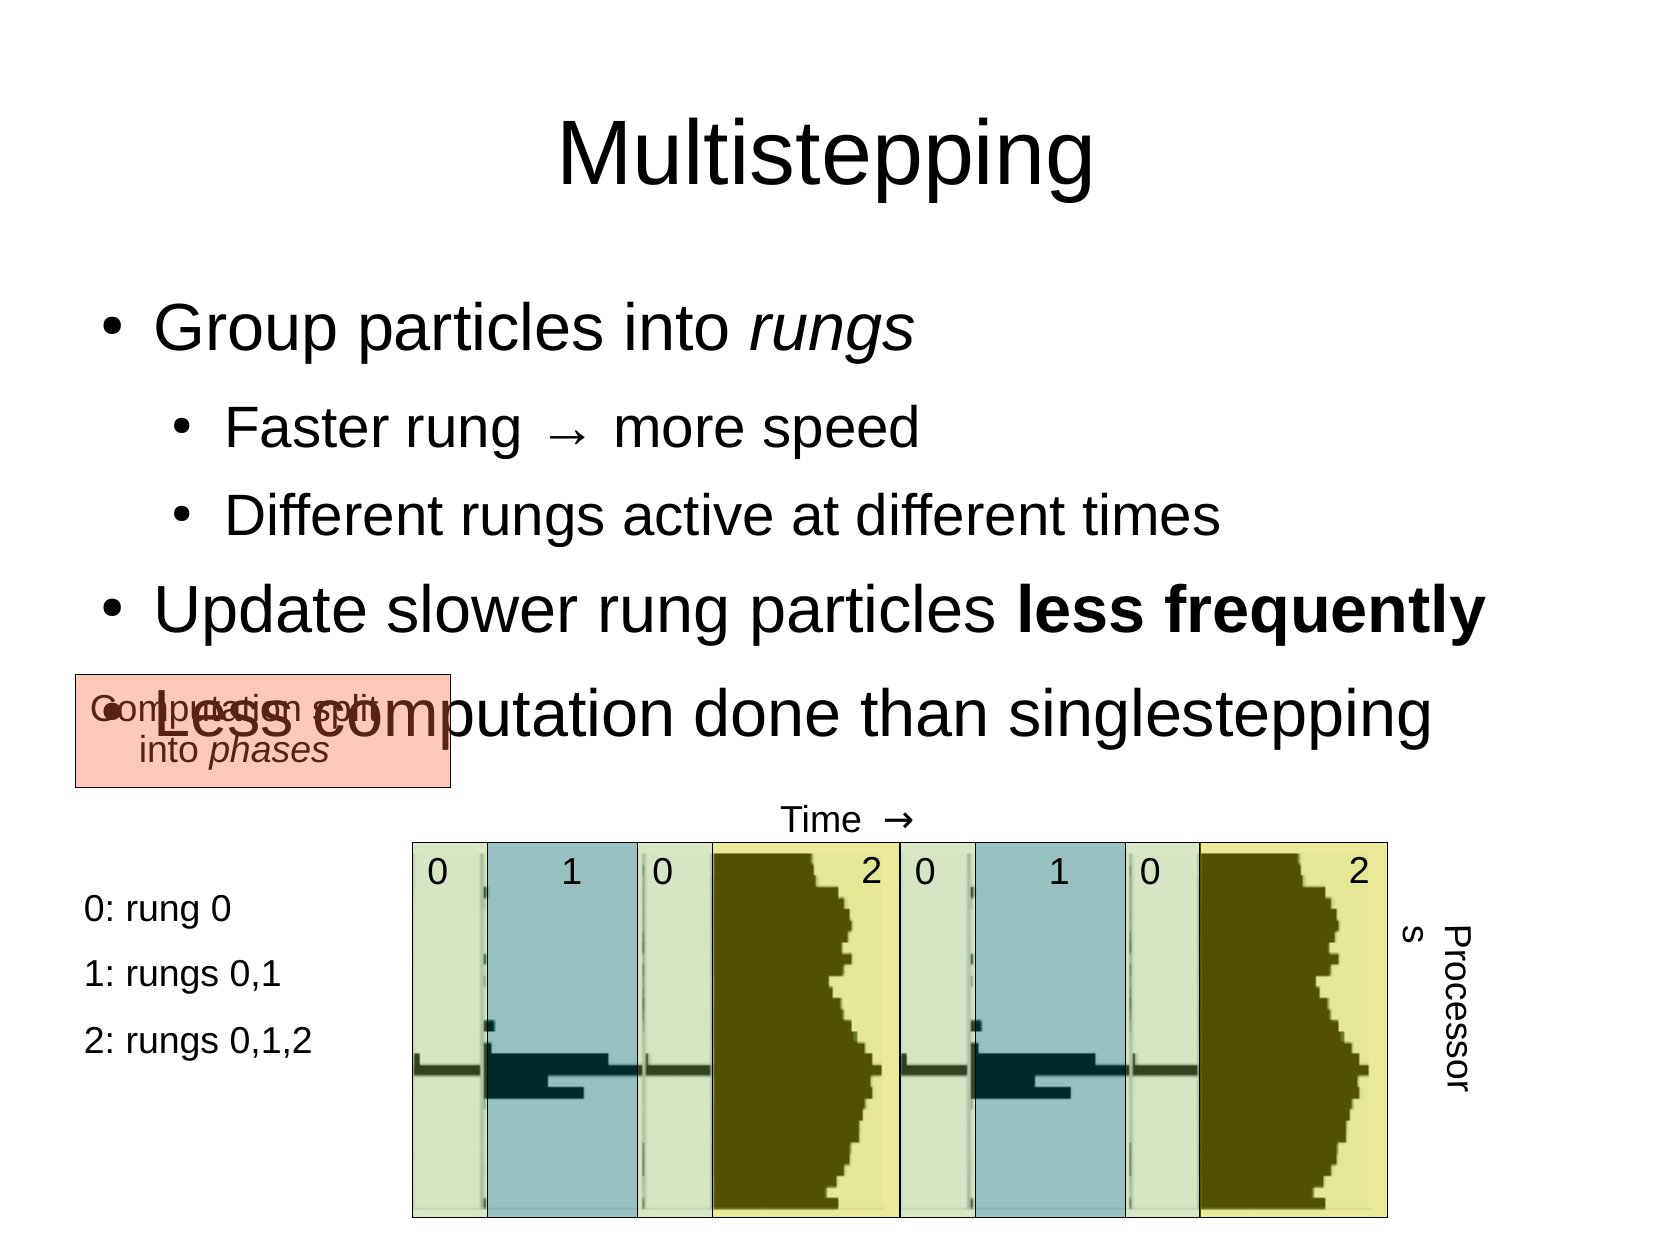

# Multistepping
Group particles into rungs
Faster rung → more speed
Different rungs active at different times
Update slower rung particles less frequently
Less computation done than singlestepping
Computation split
into phases
Time →
2
2
2: rungs 0,1,2
1
1
1: rungs 0,1
0
0
0
0
0: rung 0
Processors